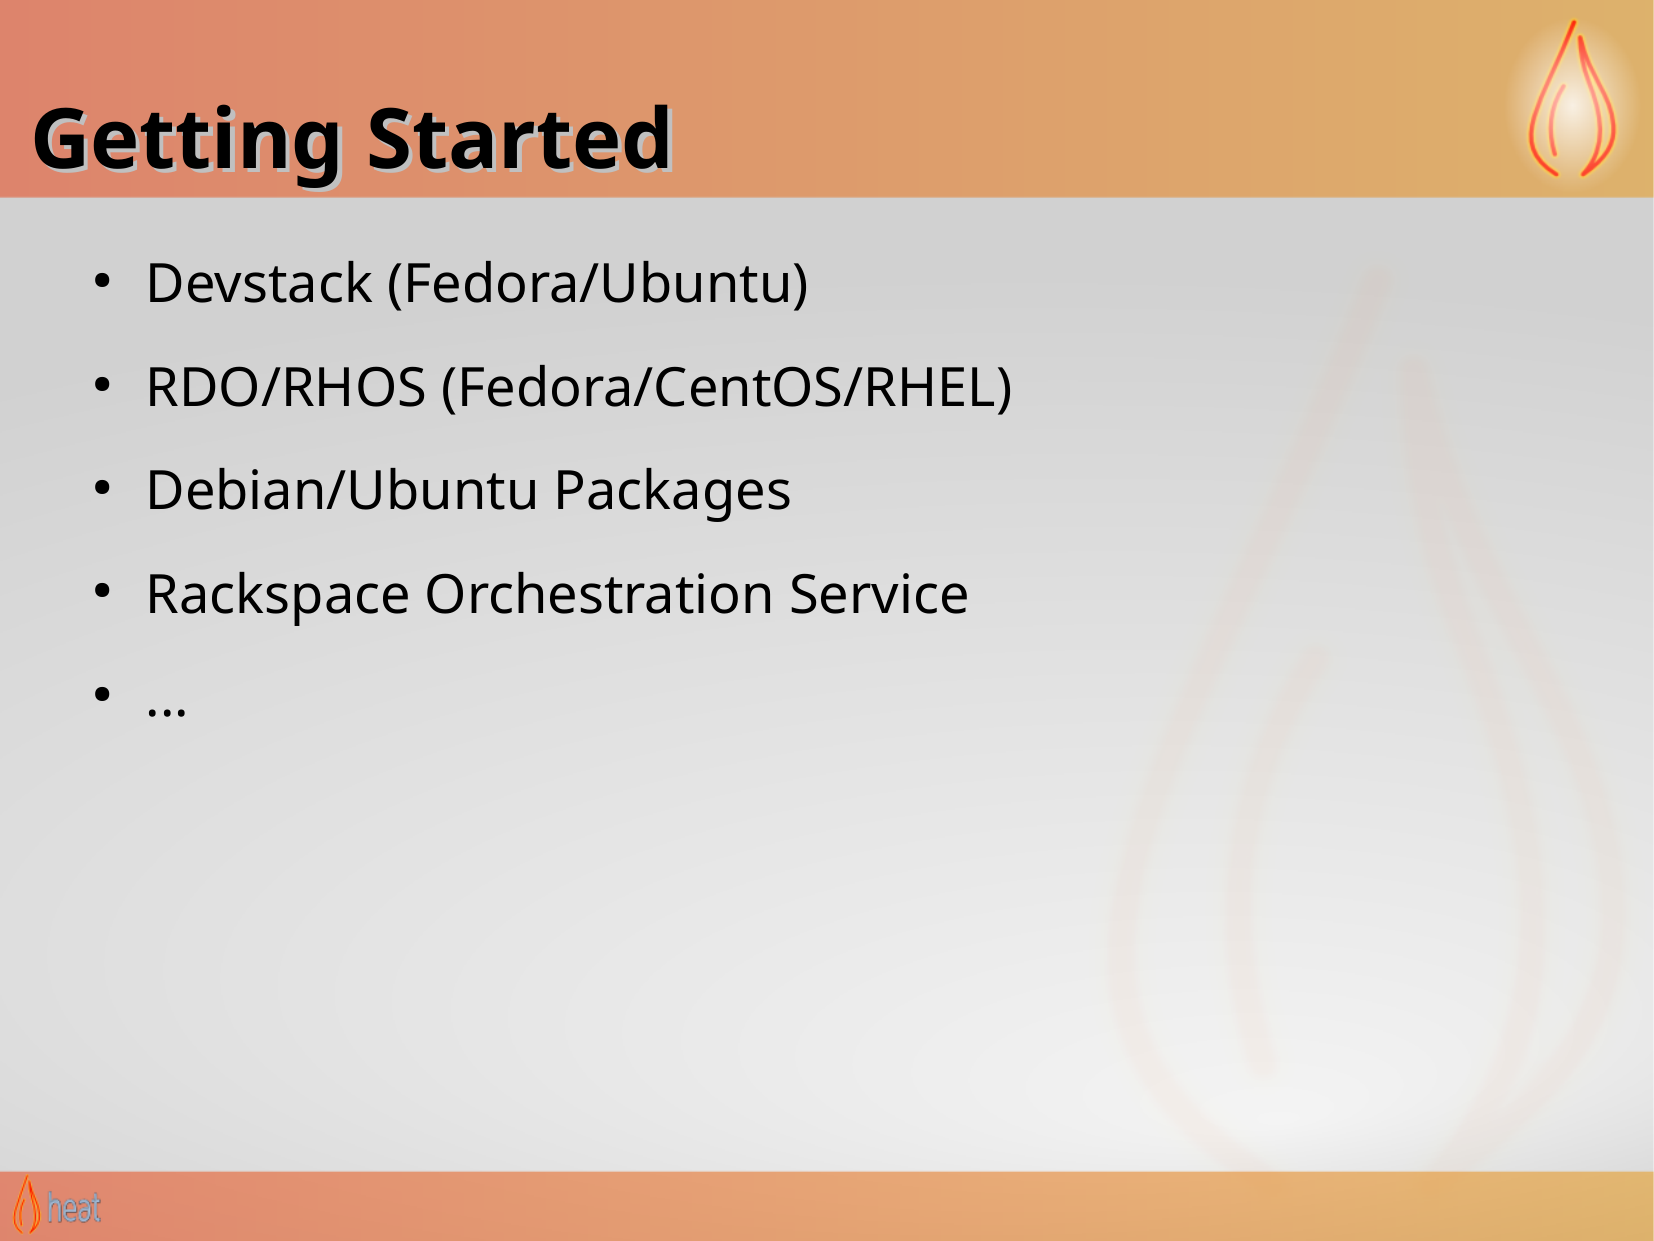

# Getting Started
Devstack (Fedora/Ubuntu)
RDO/RHOS (Fedora/CentOS/RHEL)
Debian/Ubuntu Packages
Rackspace Orchestration Service
...